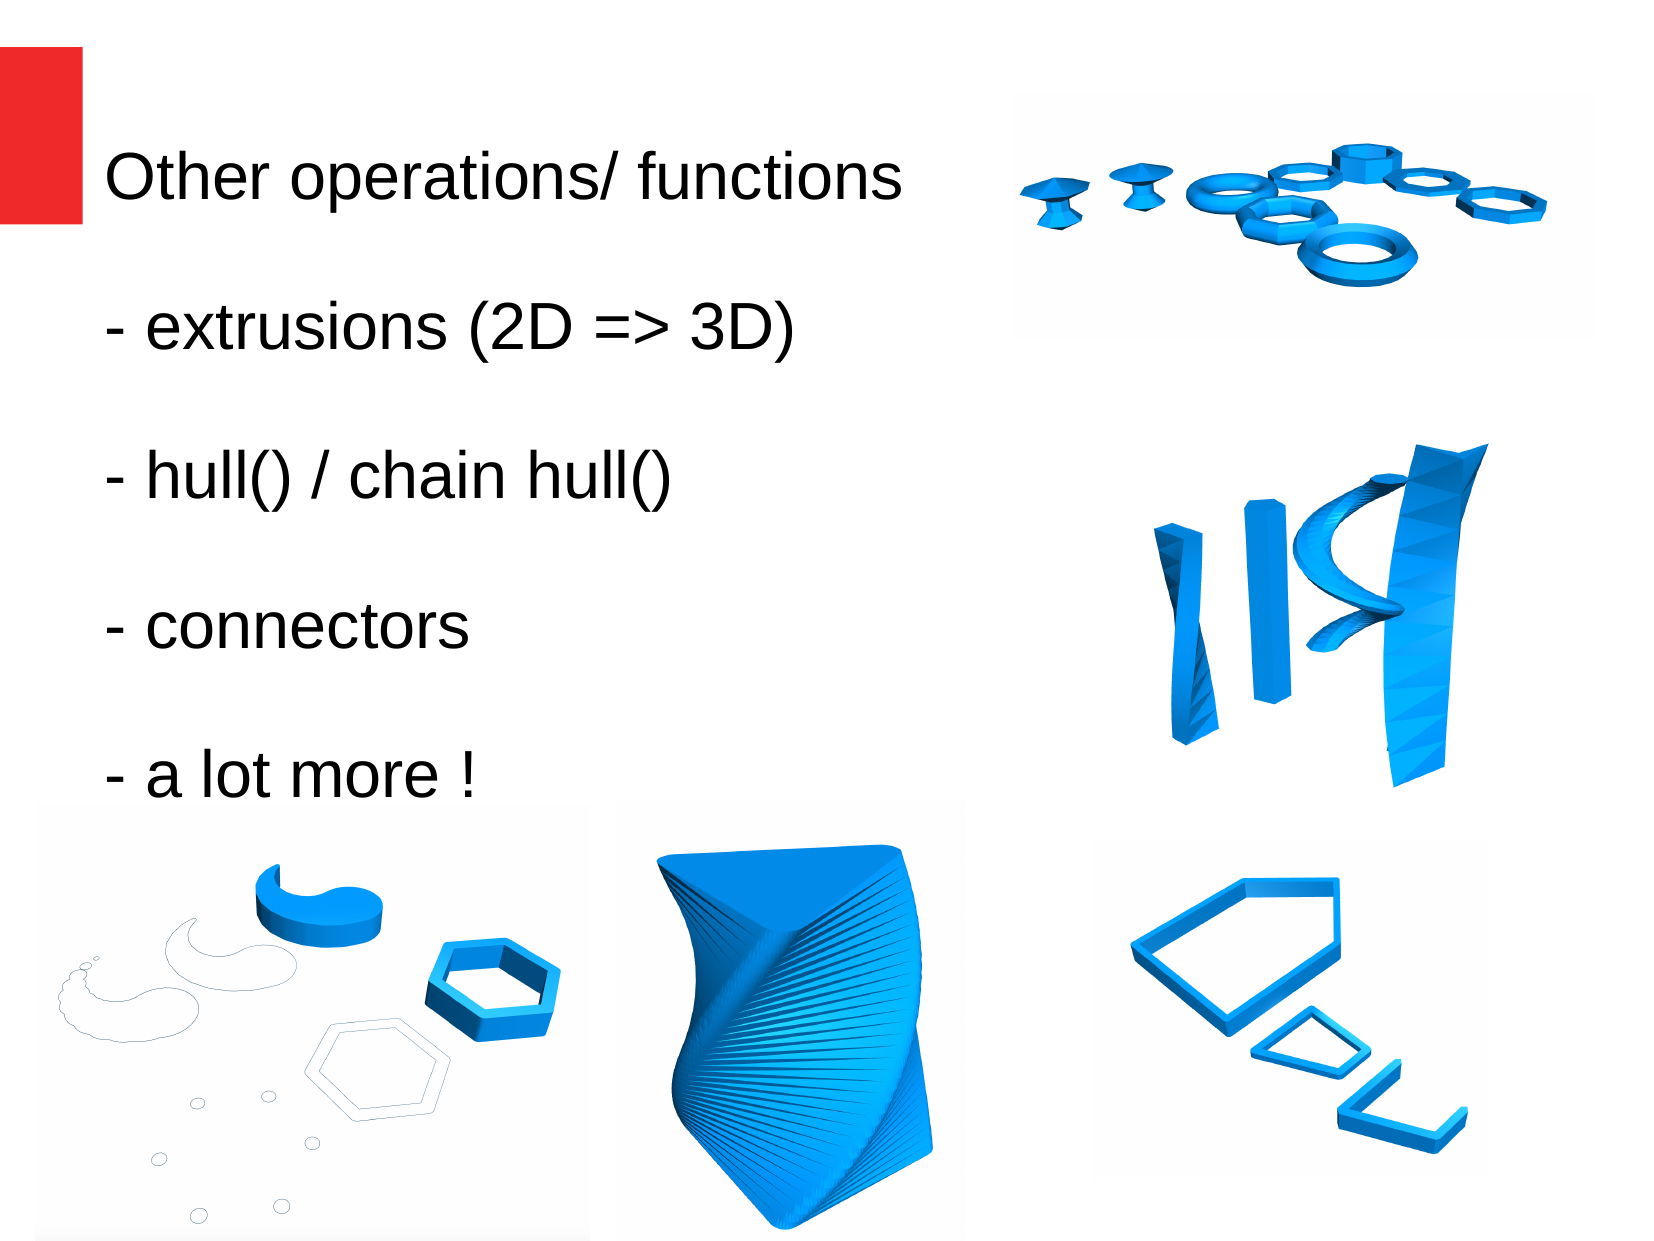

# Other operations/ functions
- extrusions (2D => 3D)
- hull() / chain hull()
- connectors
- a lot more !